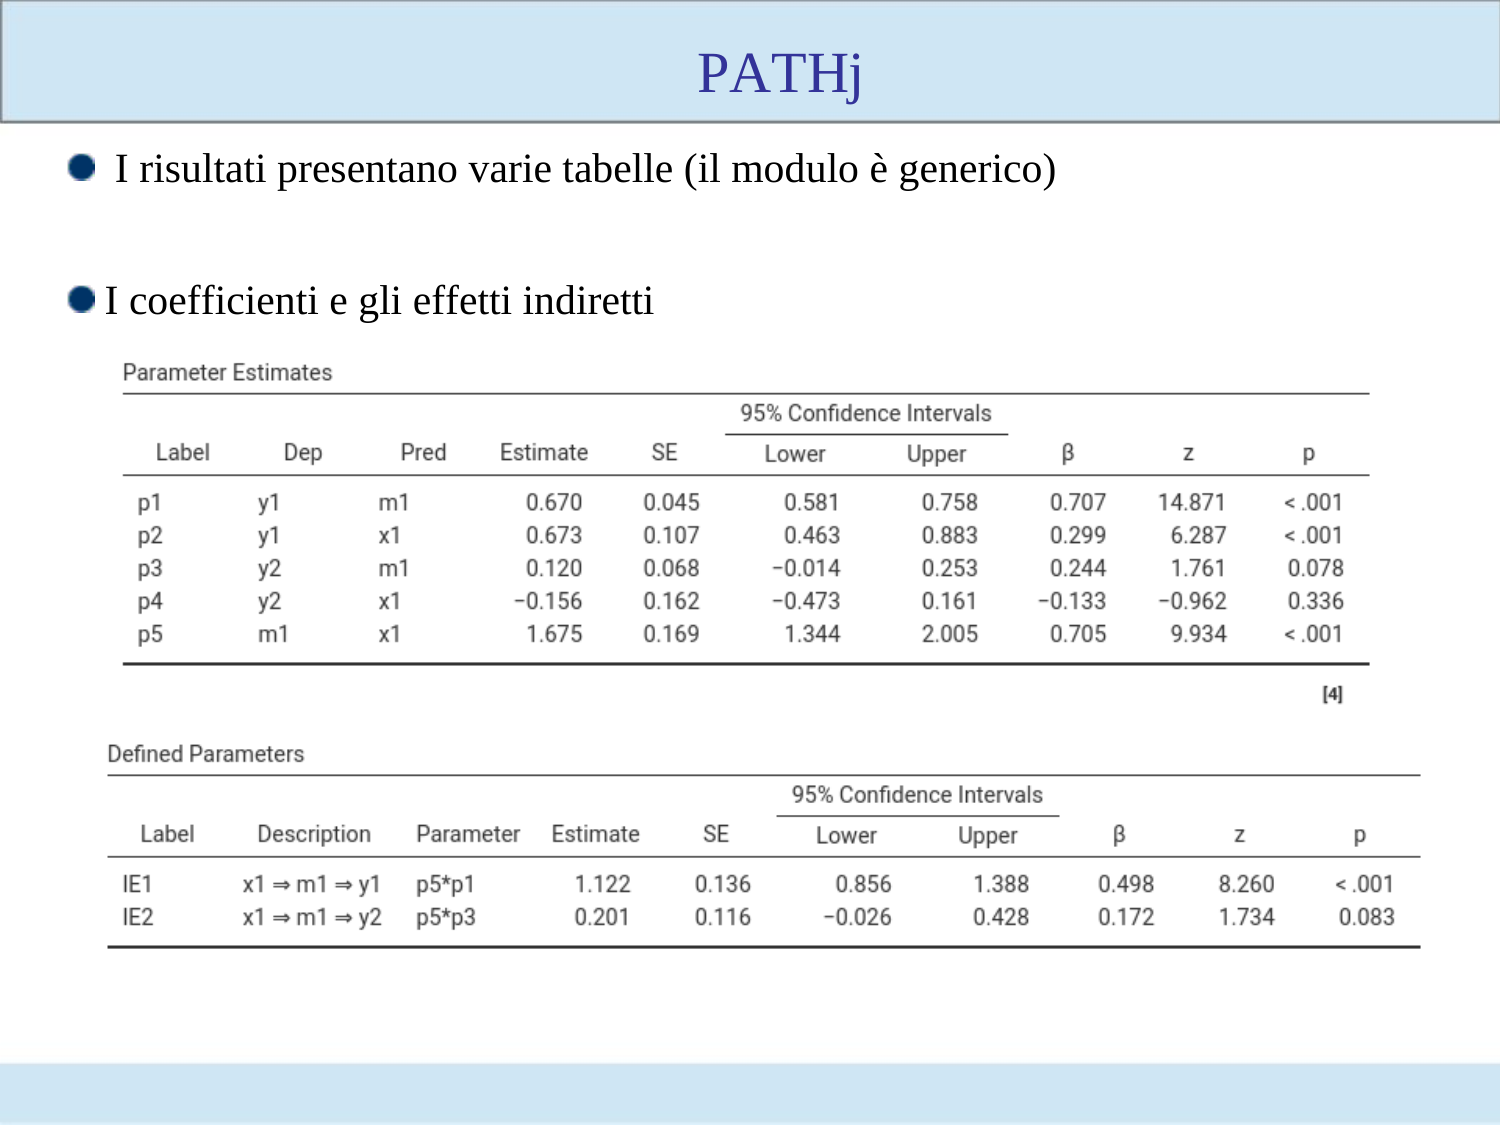

# PATHj
 I risultati presentano varie tabelle (il modulo è generico)
 I coefficienti e gli effetti indiretti